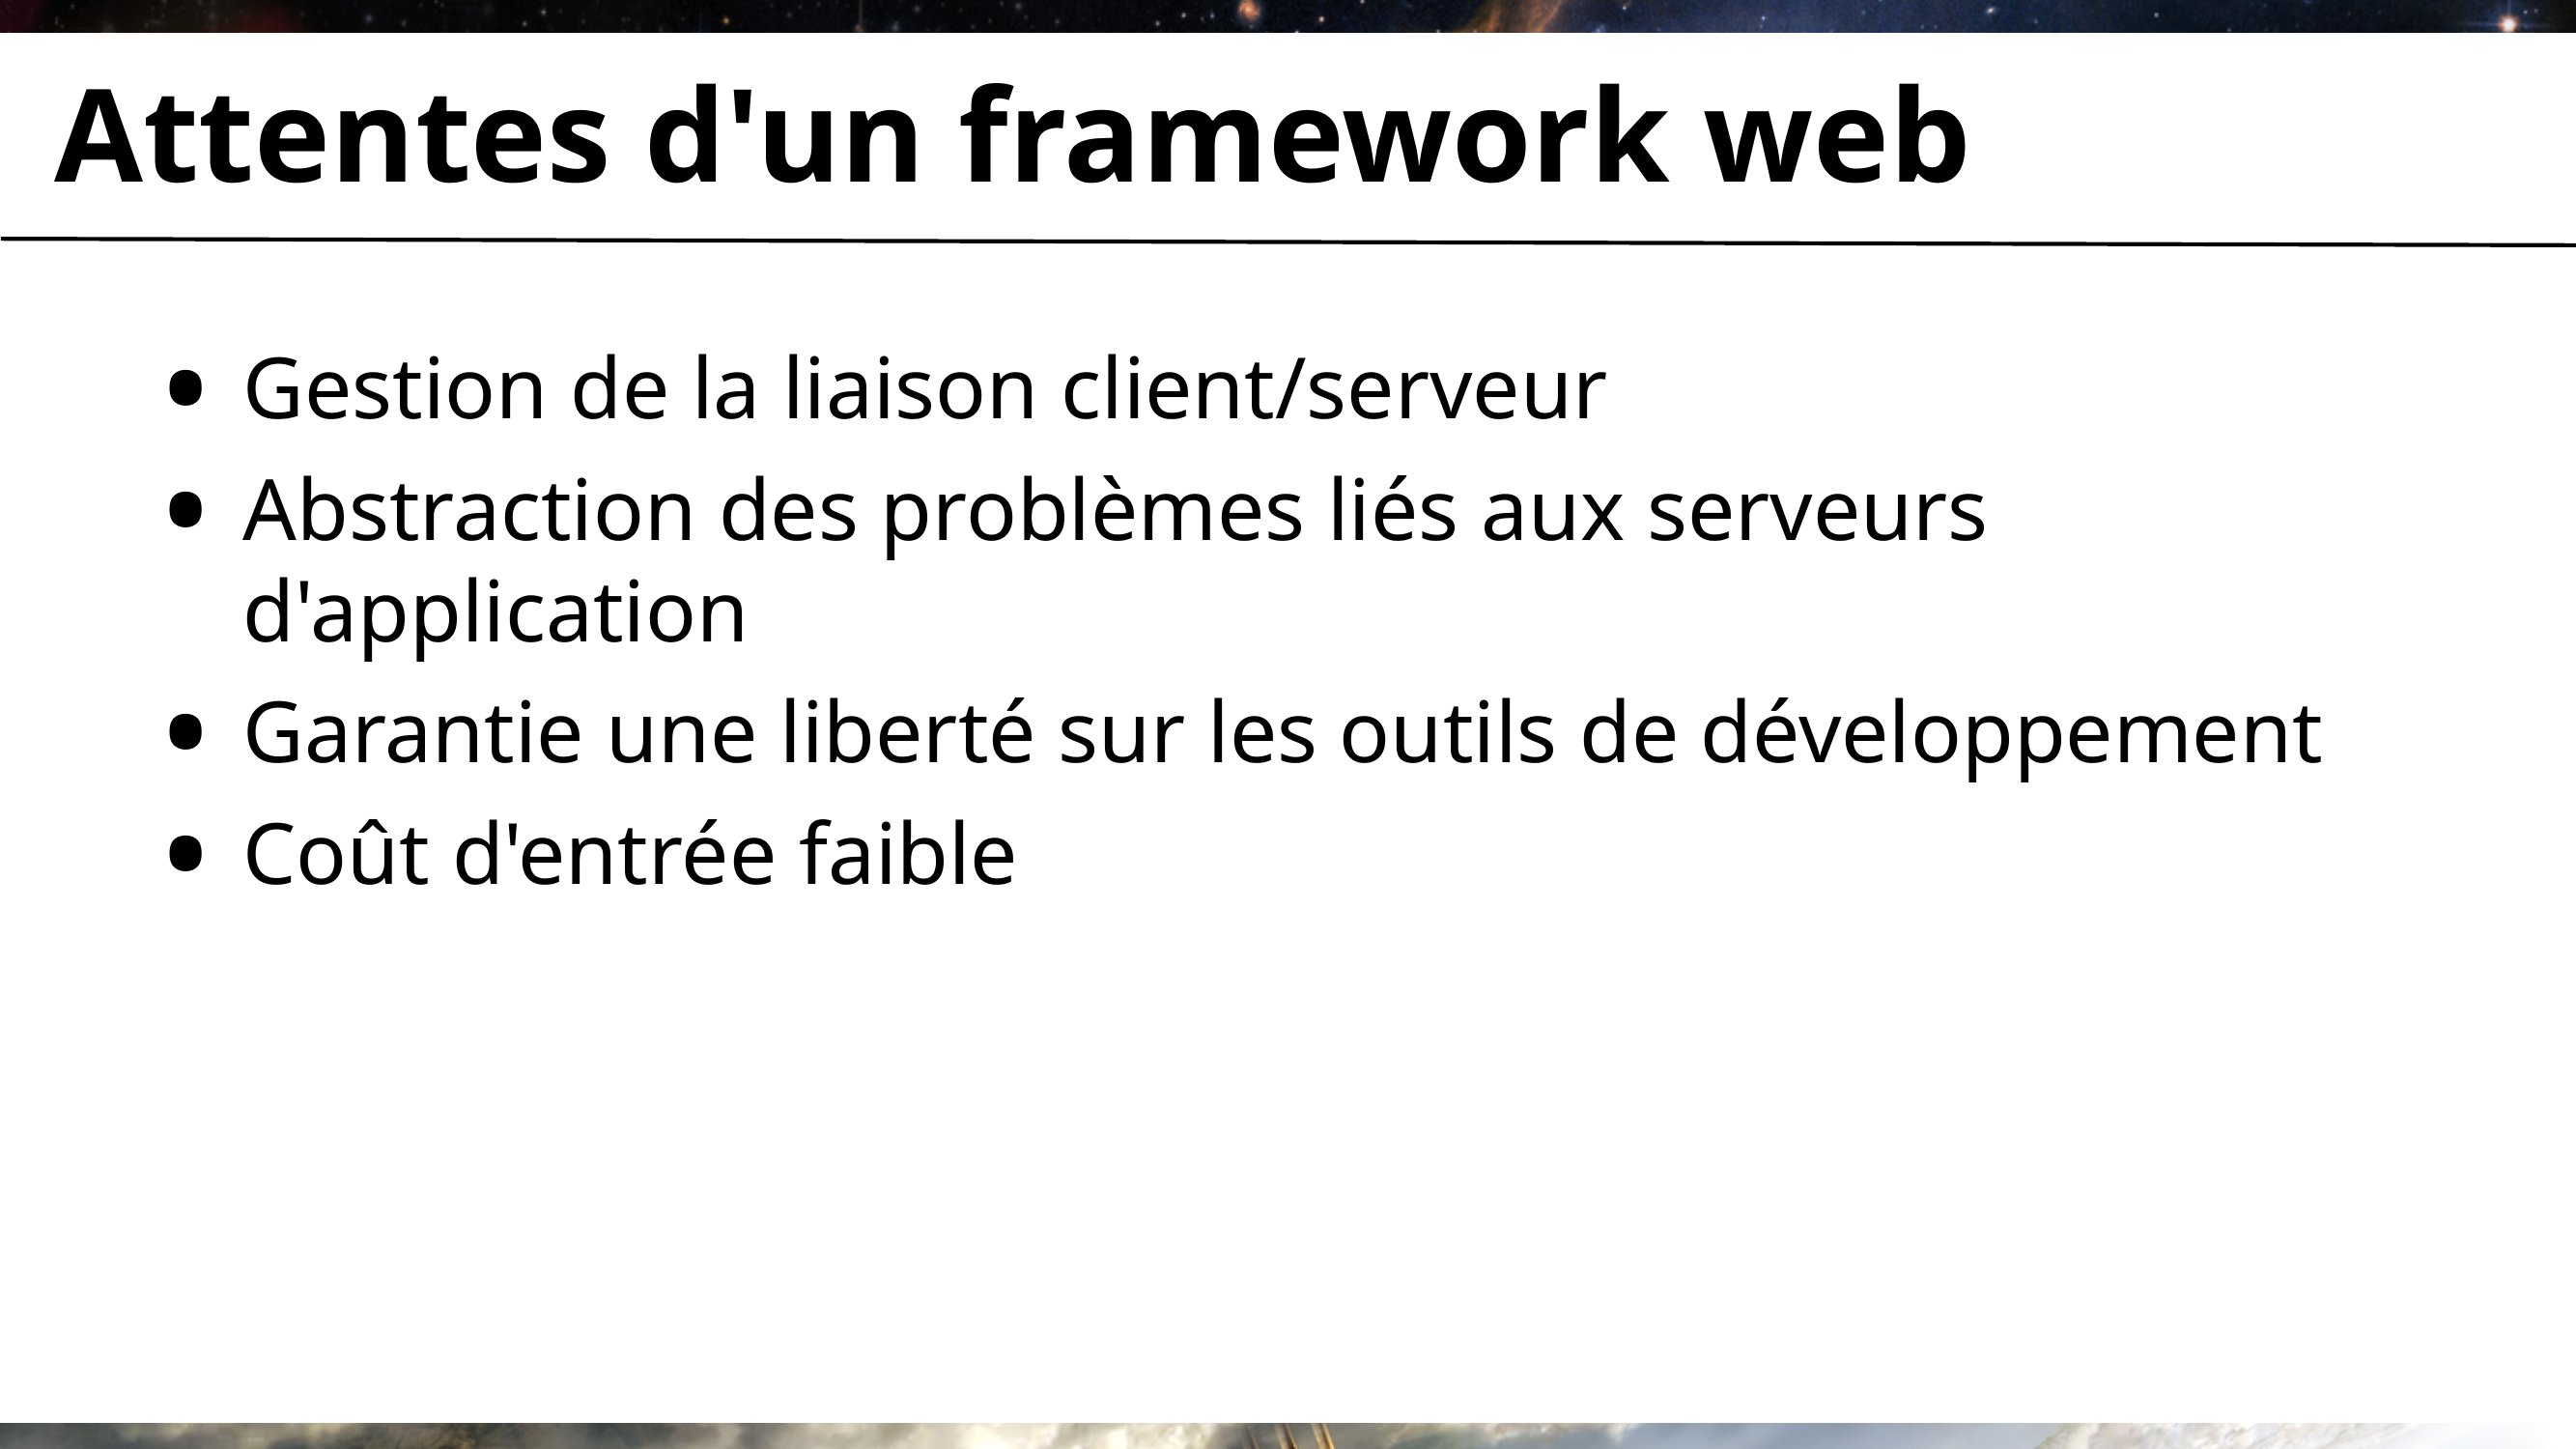

# Attentes d'un framework web
Gestion de la liaison client/serveur
Abstraction des problèmes liés aux serveurs d'application
Garantie une liberté sur les outils de développement
Coût d'entrée faible